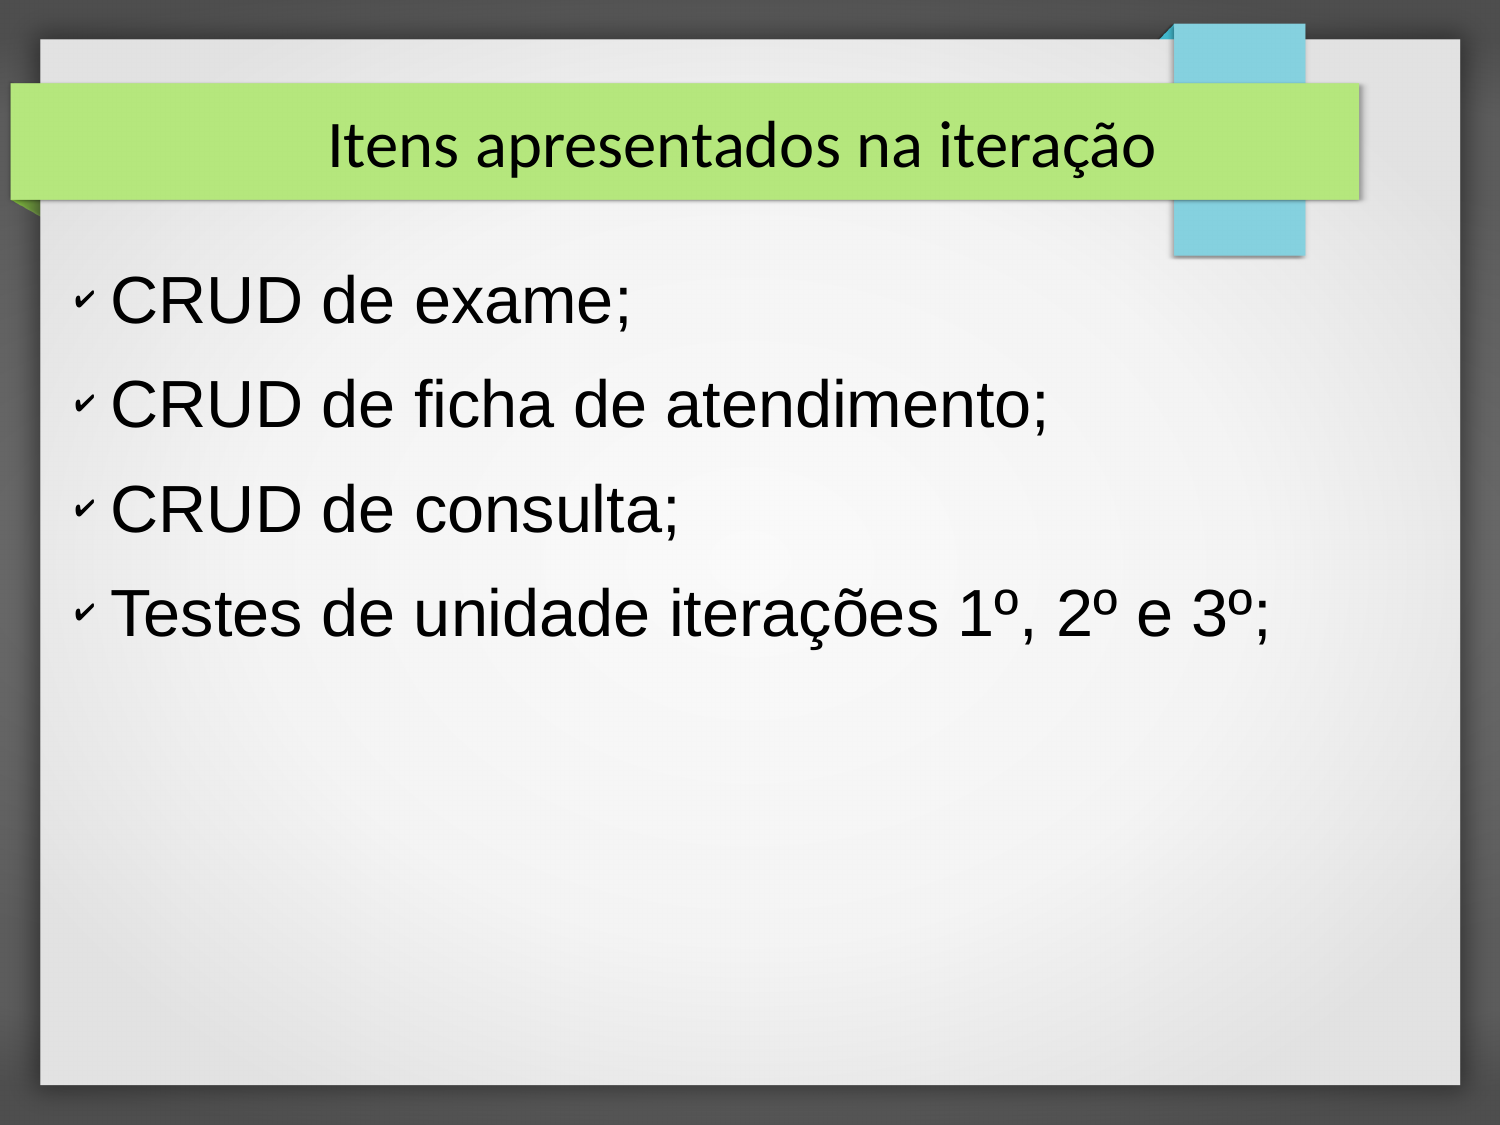

Itens apresentados na iteração
# CRUD de exame;
CRUD de ficha de atendimento;
CRUD de consulta;
Testes de unidade iterações 1º, 2º e 3º;